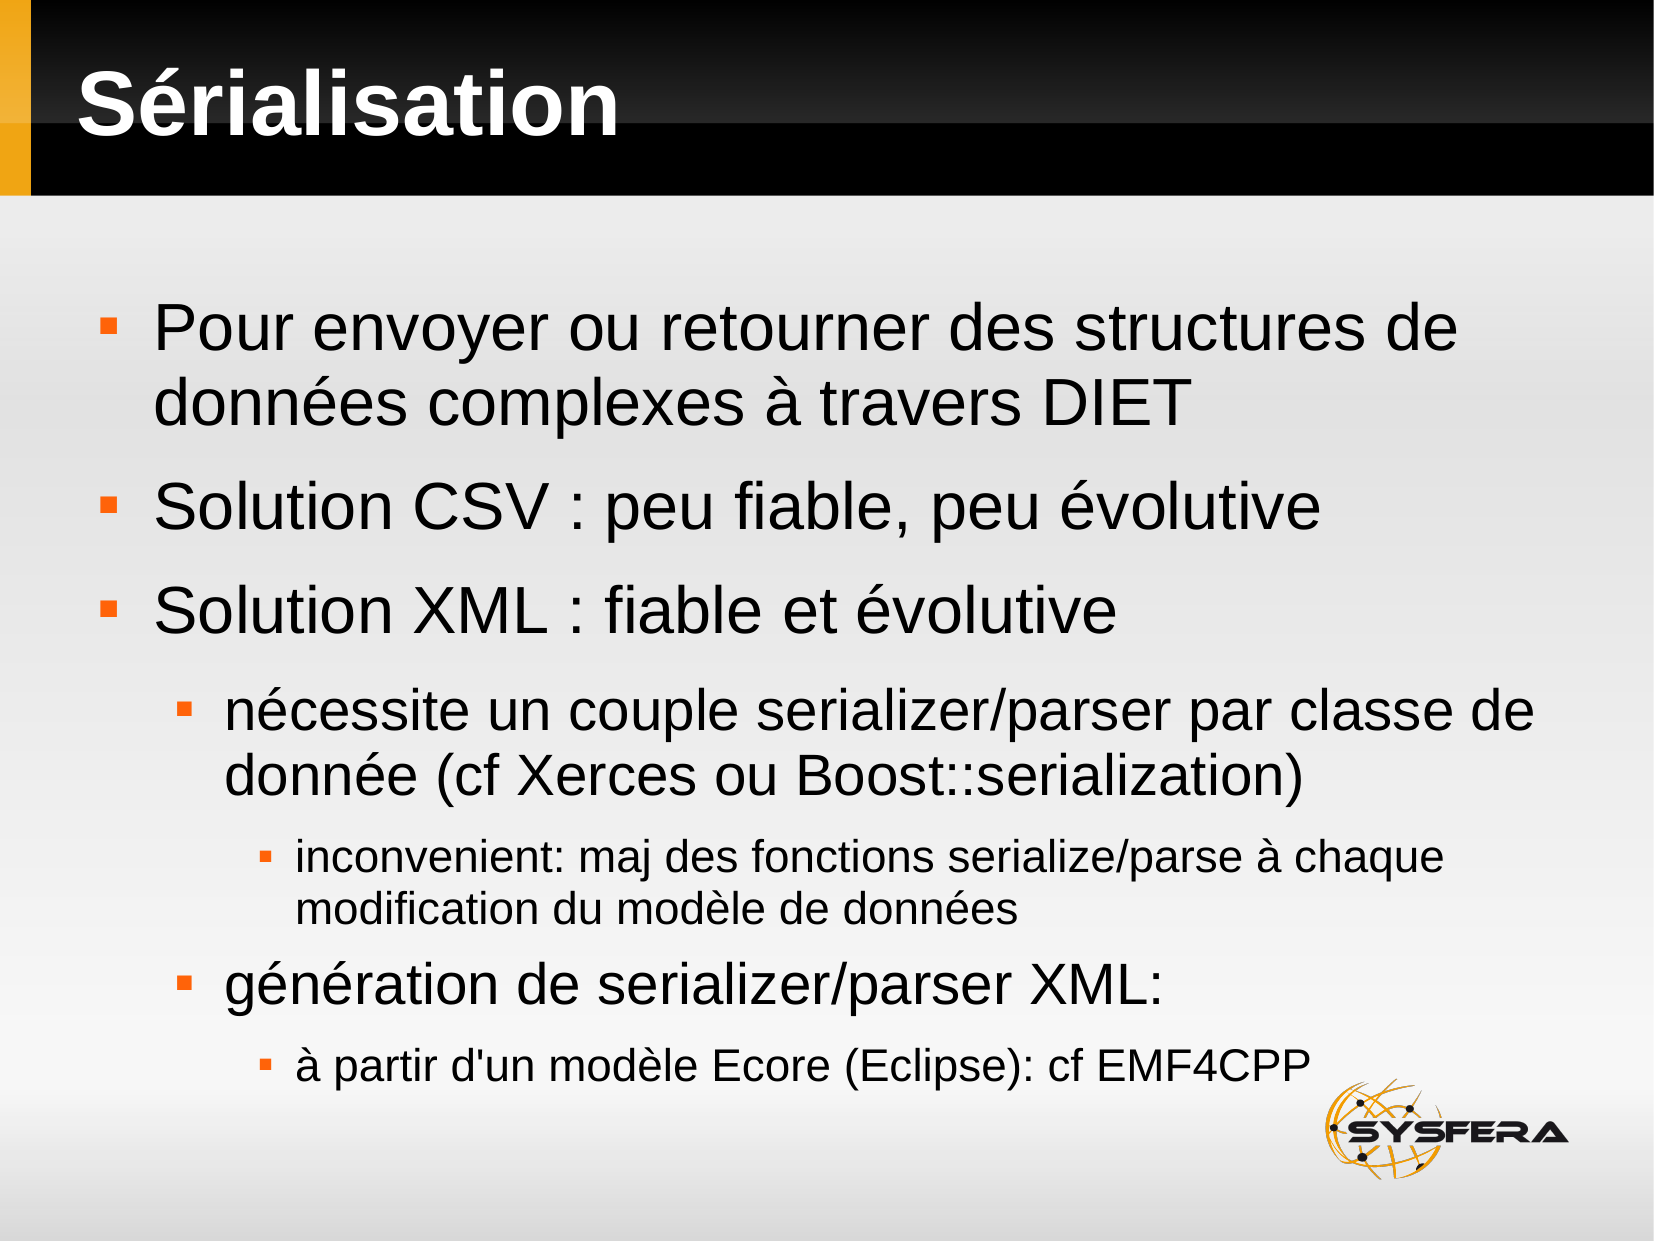

# Sérialisation
Pour envoyer ou retourner des structures de données complexes à travers DIET
Solution CSV : peu fiable, peu évolutive
Solution XML : fiable et évolutive
nécessite un couple serializer/parser par classe de donnée (cf Xerces ou Boost::serialization)
inconvenient: maj des fonctions serialize/parse à chaque modification du modèle de données
génération de serializer/parser XML:
à partir d'un modèle Ecore (Eclipse): cf EMF4CPP